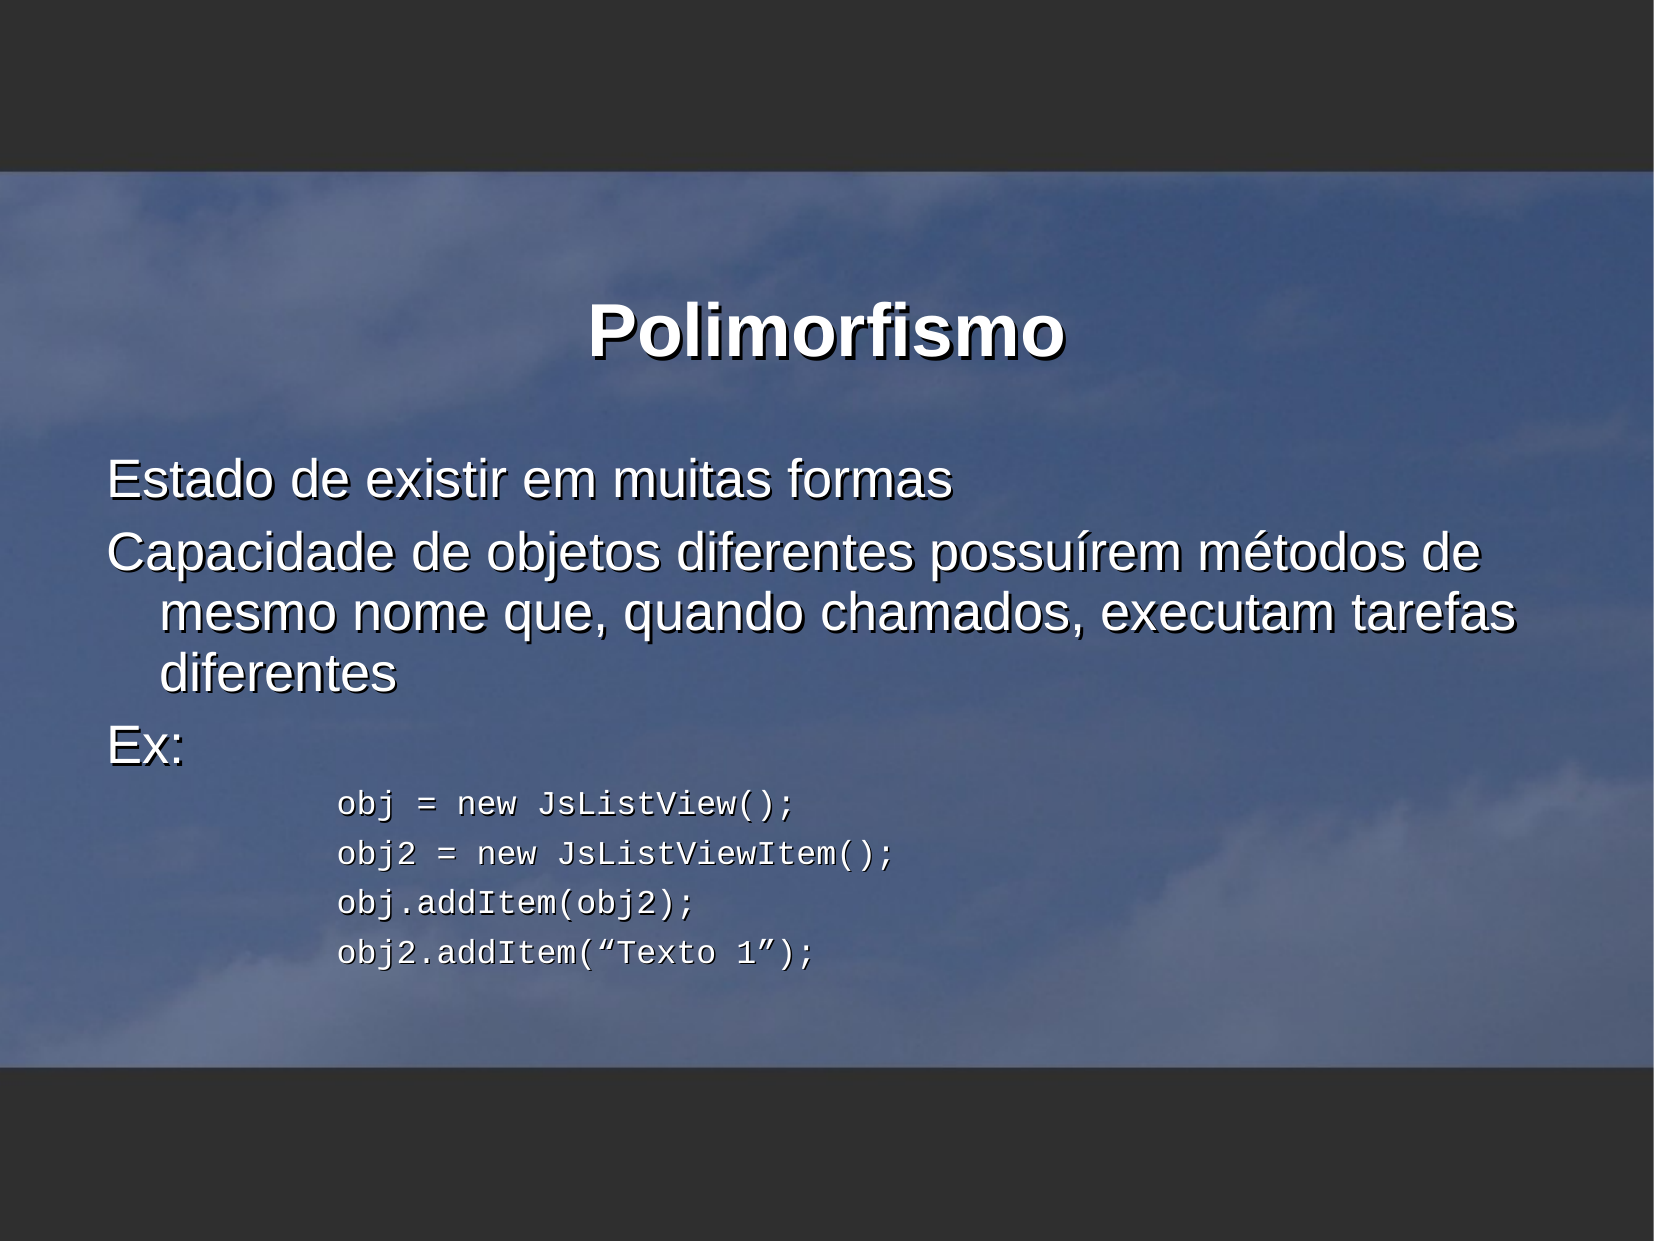

# Polimorfismo
Estado de existir em muitas formas
Capacidade de objetos diferentes possuírem métodos de mesmo nome que, quando chamados, executam tarefas diferentes
Ex:
obj = new JsListView();
obj2 = new JsListViewItem();
obj.addItem(obj2);
obj2.addItem(“Texto 1”);